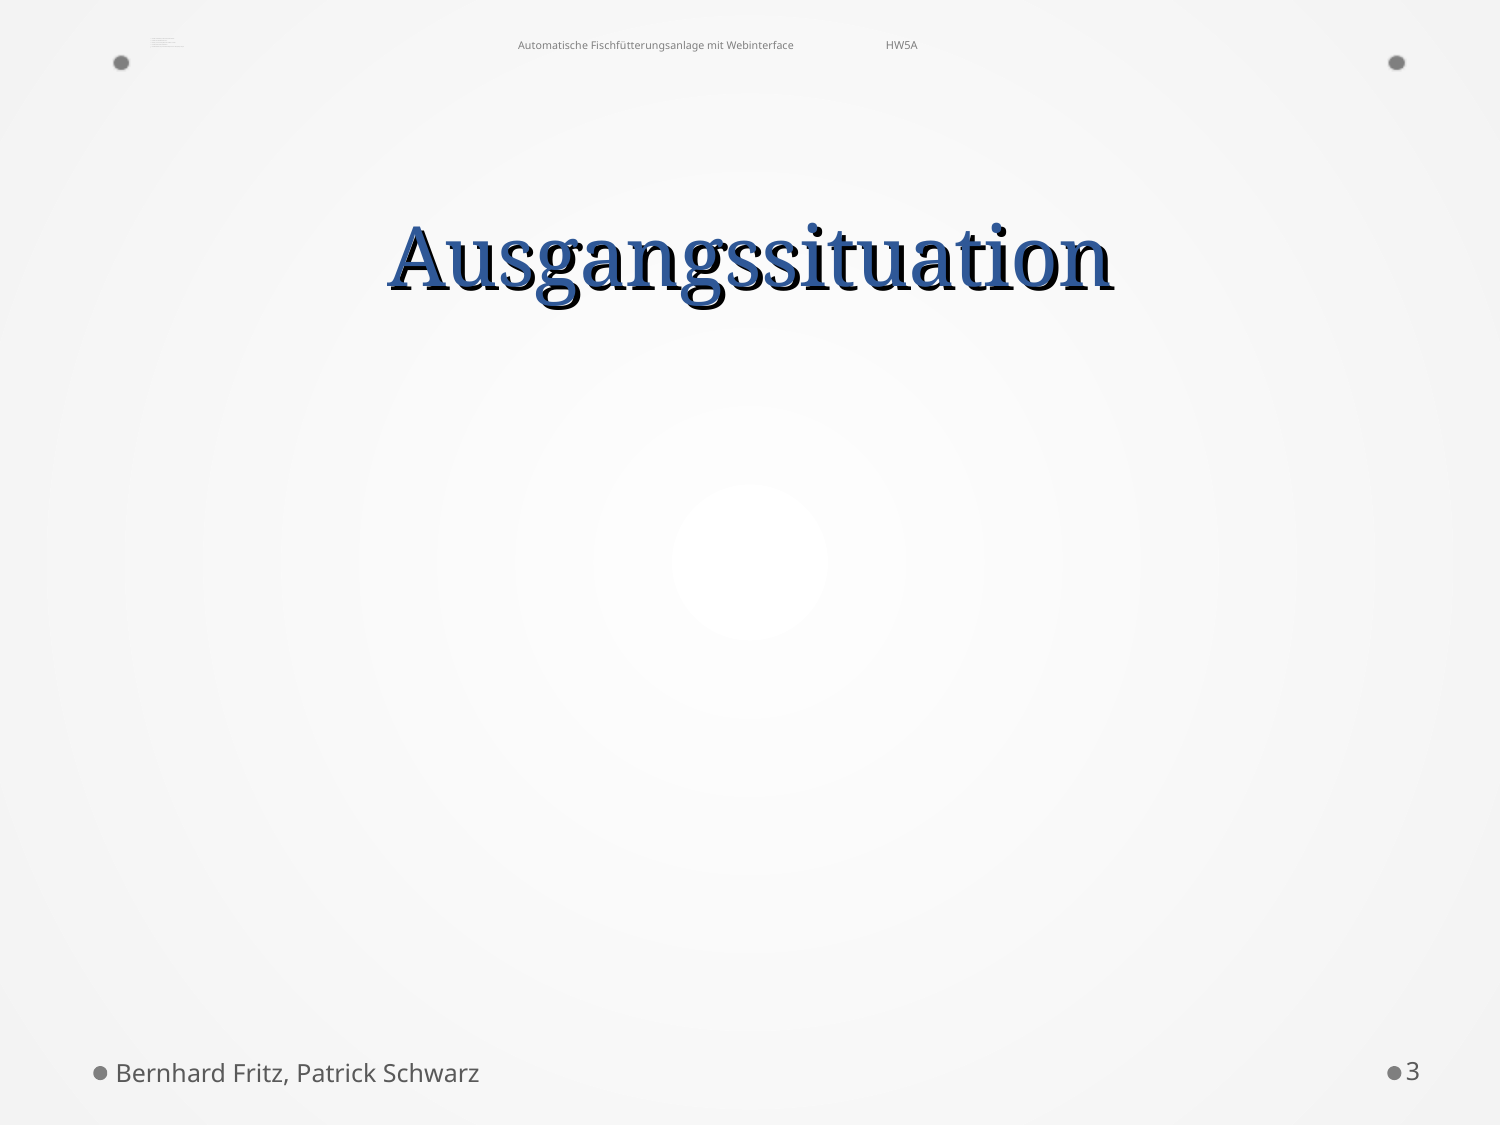

Heimische Fischzuchtanlagen sind kleinstrukturierte Betriebe
Professionelle Fischaufzucht ist sehr teuer
Fütterung von Hand ist mit großem Kostenaufwand verbunden
Finanzielle Mittel meist nicht ausreichend
Für wissenschaftliche und private Fischaufzucht gibt es kaum kostengünstige Lösungen
Automatische Fischfütterungsanlage mit Webinterface
HW5A
# Ausgangssituation
Bernhard Fritz, Patrick Schwarz